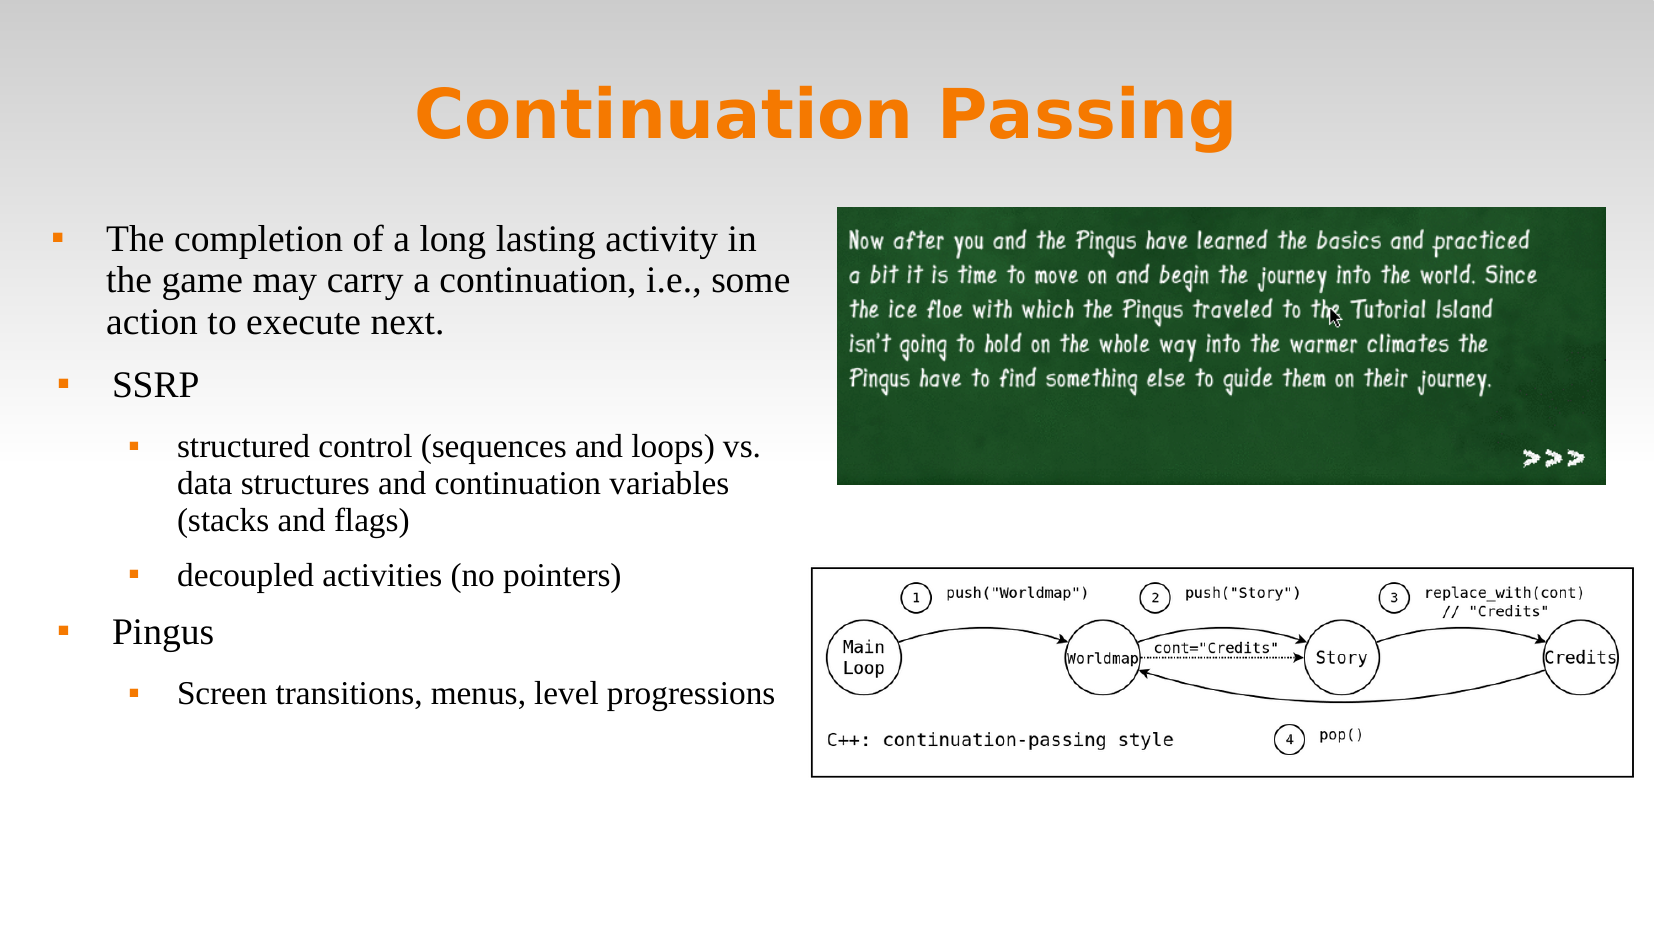

# Continuation Passing
The completion of a long lasting activity in the game may carry a continuation, i.e., some action to execute next.
SSRP
structured control (sequences and loops) vs. data structures and continuation variables (stacks and flags)
decoupled activities (no pointers)
Pingus
Screen transitions, menus, level progressions